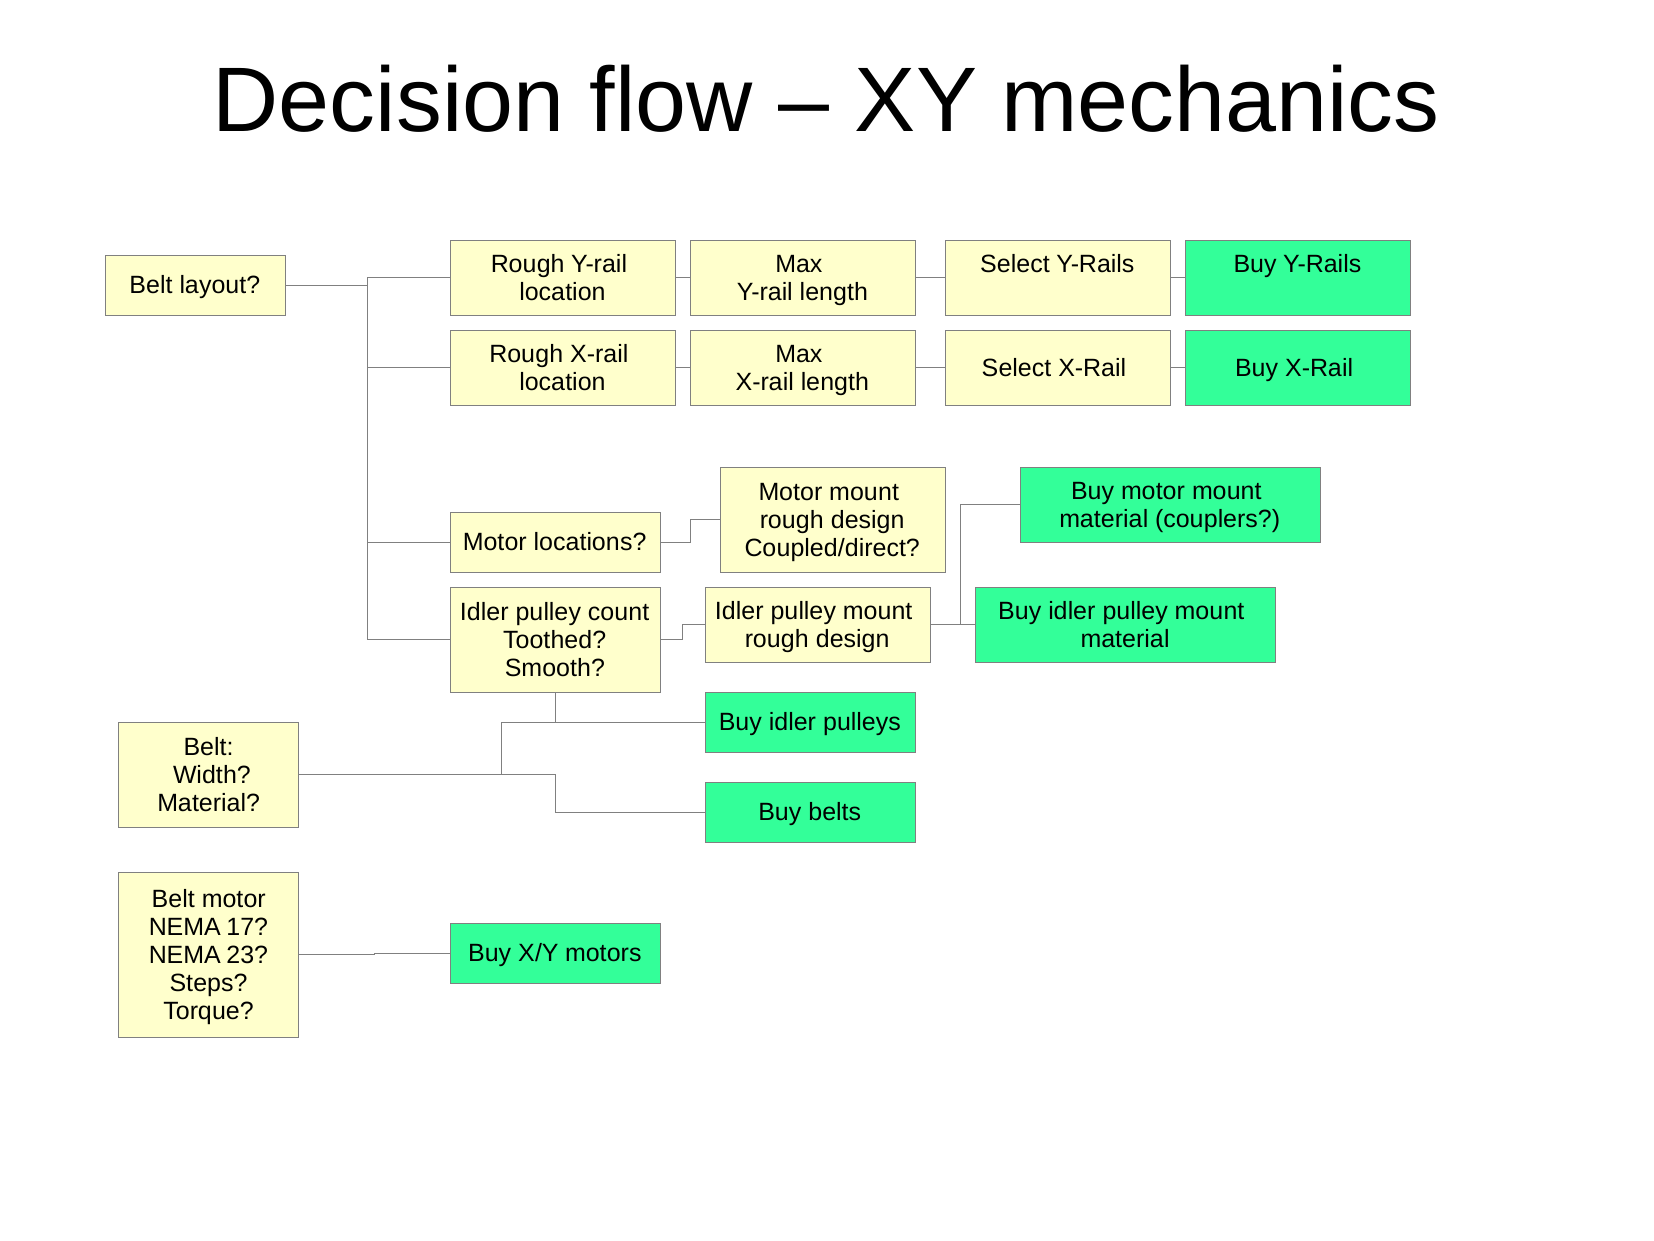

# Decision flow – XY mechanics
Rough Y-rail
location
Max
Y-rail length
Select Y-Rails
Buy Y-Rails
Belt layout?
Rough X-rail
location
Max
X-rail length
Select X-Rail
Buy X-Rail
Motor mount
rough design
Coupled/direct?
Buy motor mount
material (couplers?)
Motor locations?
Idler pulley count
Toothed?
Smooth?
Idler pulley mount
rough design
Buy idler pulley mount
material
Buy idler pulleys
Belt:
 Width?
Material?
Buy belts
Belt motor
NEMA 17?
NEMA 23?
Steps?
Torque?
Buy X/Y motors